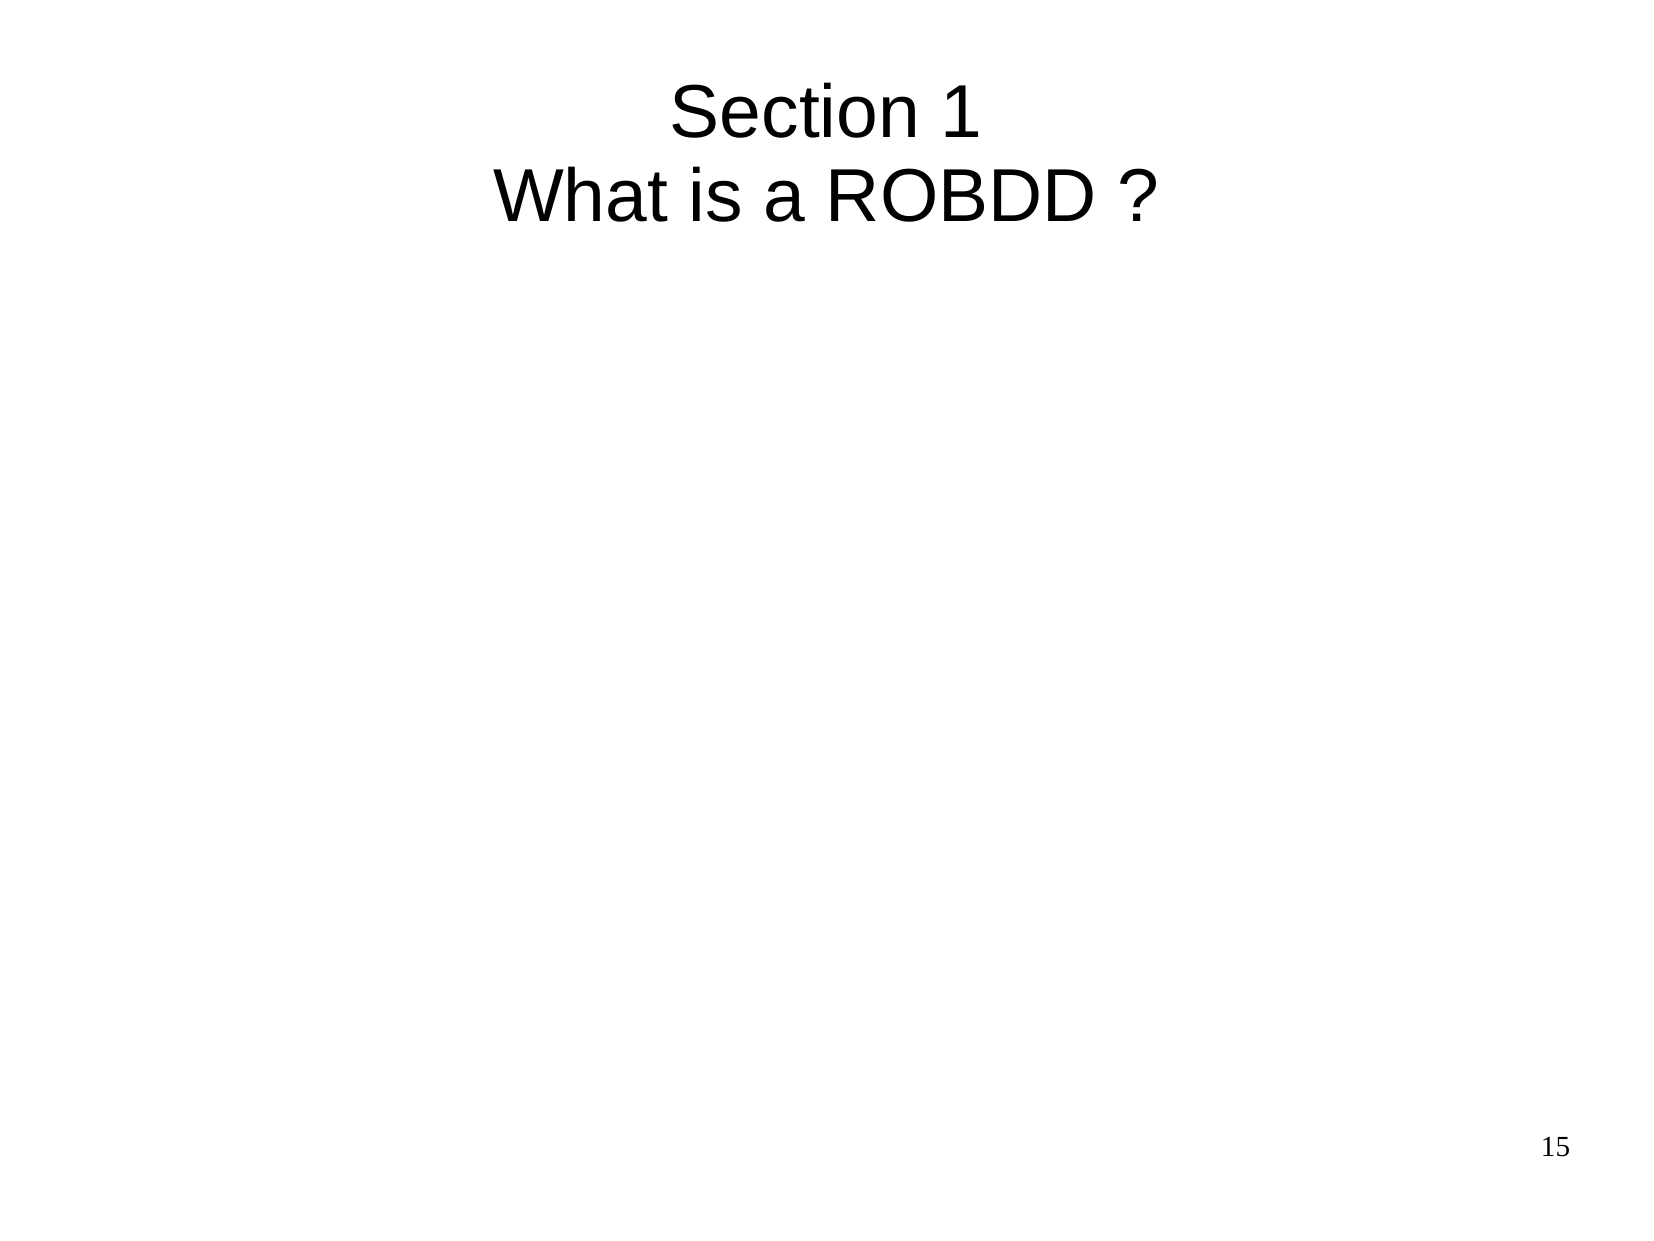

# Section 1 What is a ROBDD ?
15